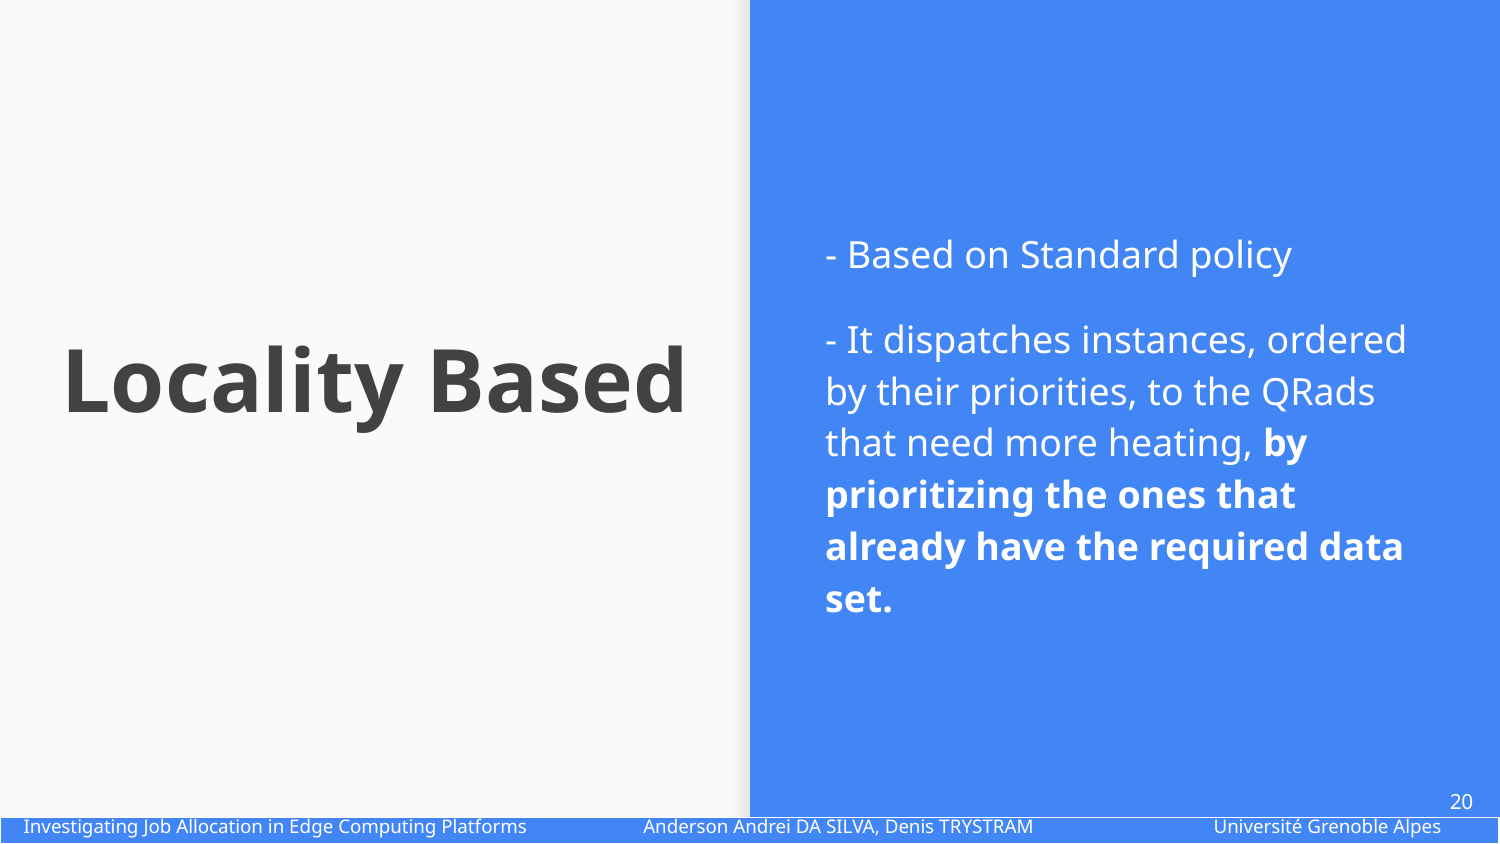

- Based on Standard policy
- It dispatches instances, ordered by their priorities, to the QRads that need more heating, by prioritizing the ones that already have the required data set.
# Locality Based
Investigating Job Allocation in Edge Computing Platforms
Anderson Andrei DA SILVA, Denis TRYSTRAM
Université Grenoble Alpes